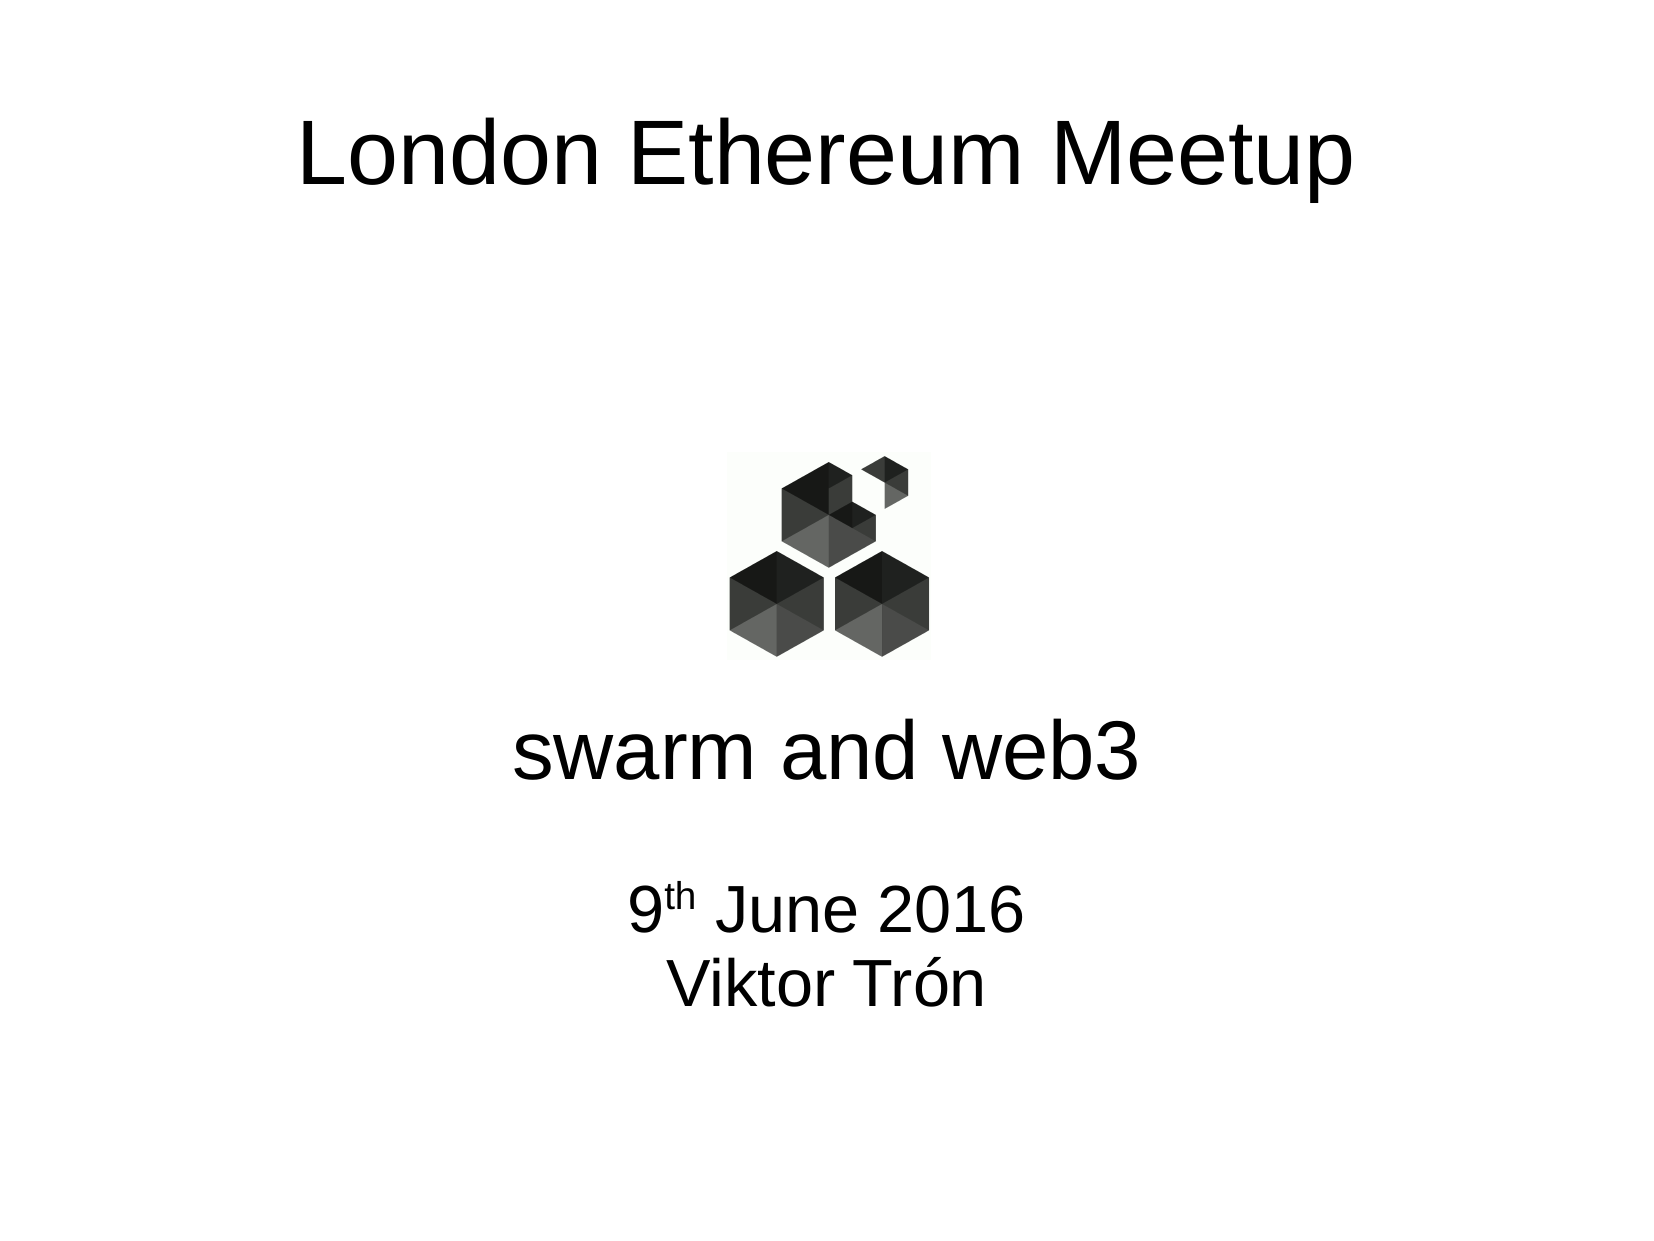

London Ethereum Meetup
# swarm and web3
9th June 2016
Viktor Trón